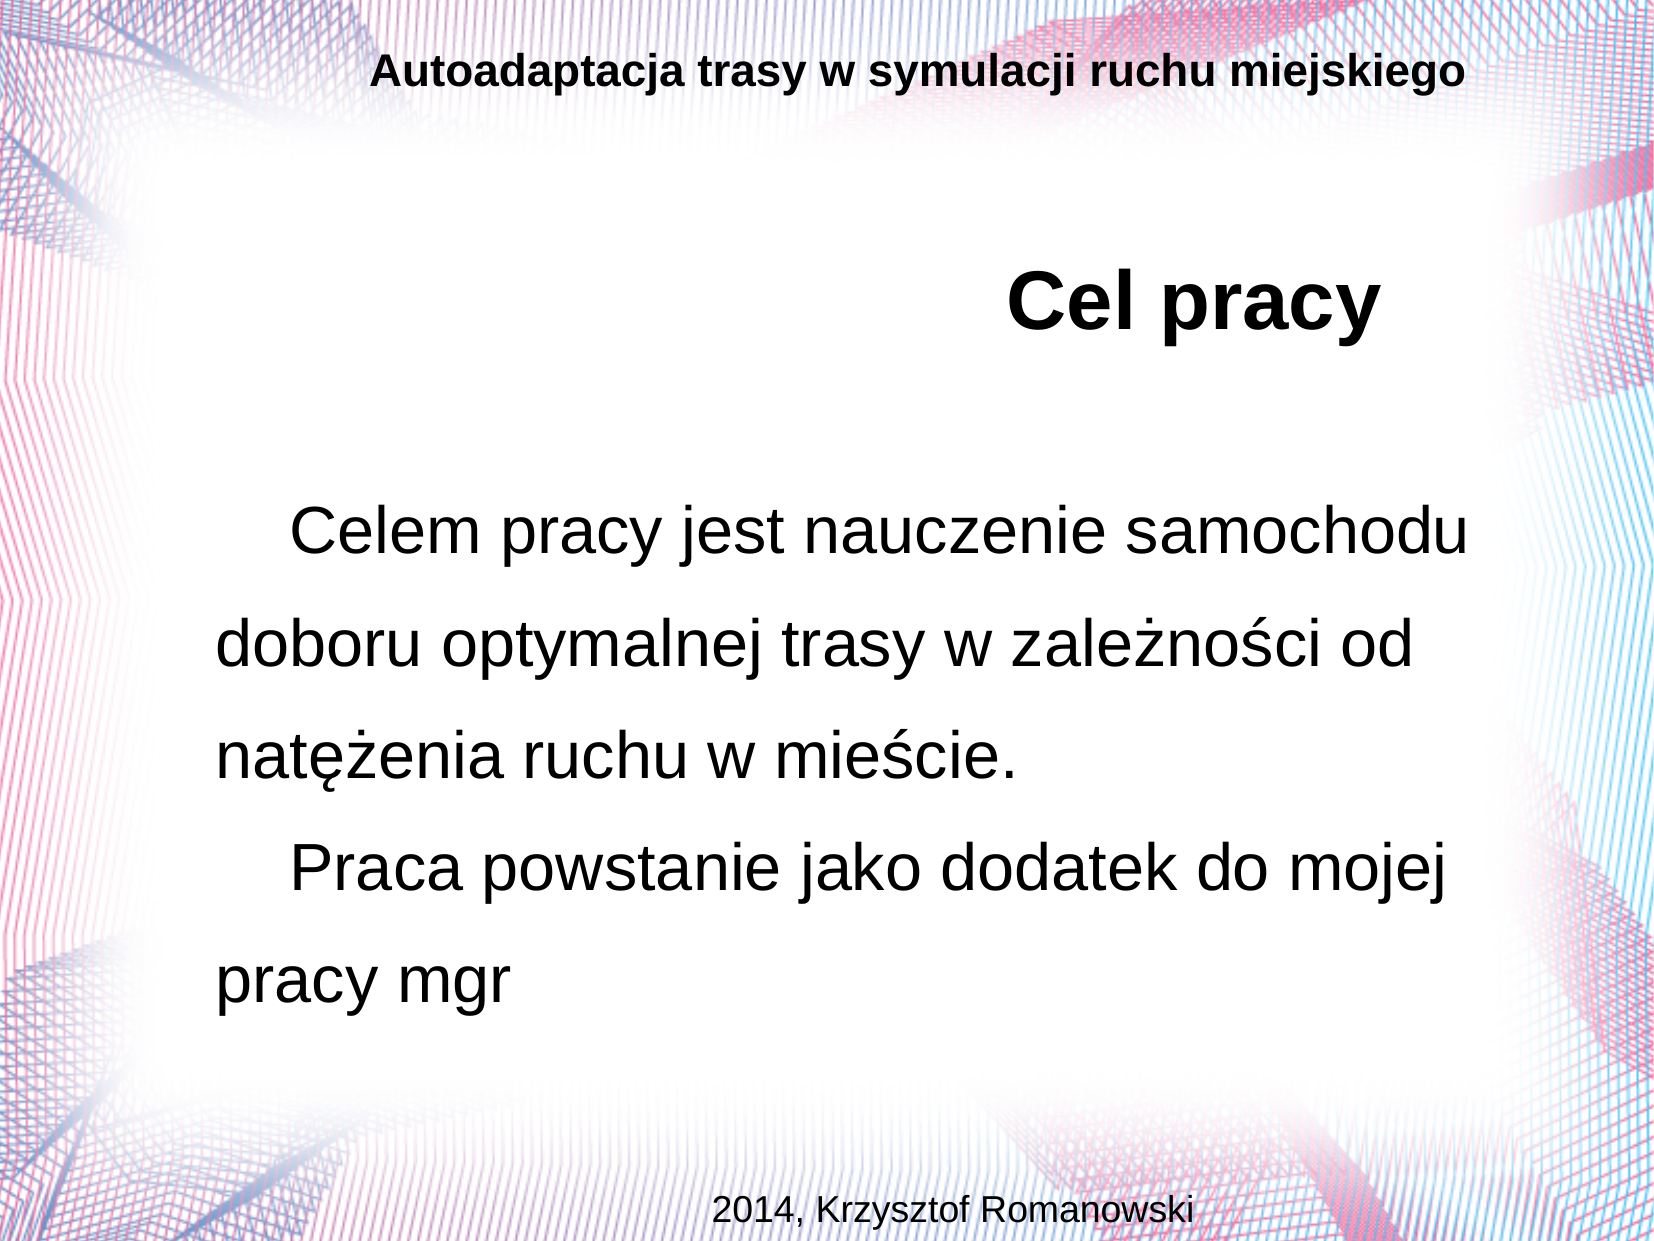

Autoadaptacja trasy w symulacji ruchu miejskiego
Cel pracy
	Celem pracy jest nauczenie samochodu doboru optymalnej trasy w zależności od natężenia ruchu w mieście.
	Praca powstanie jako dodatek do mojej pracy mgr
2014, Krzysztof Romanowski